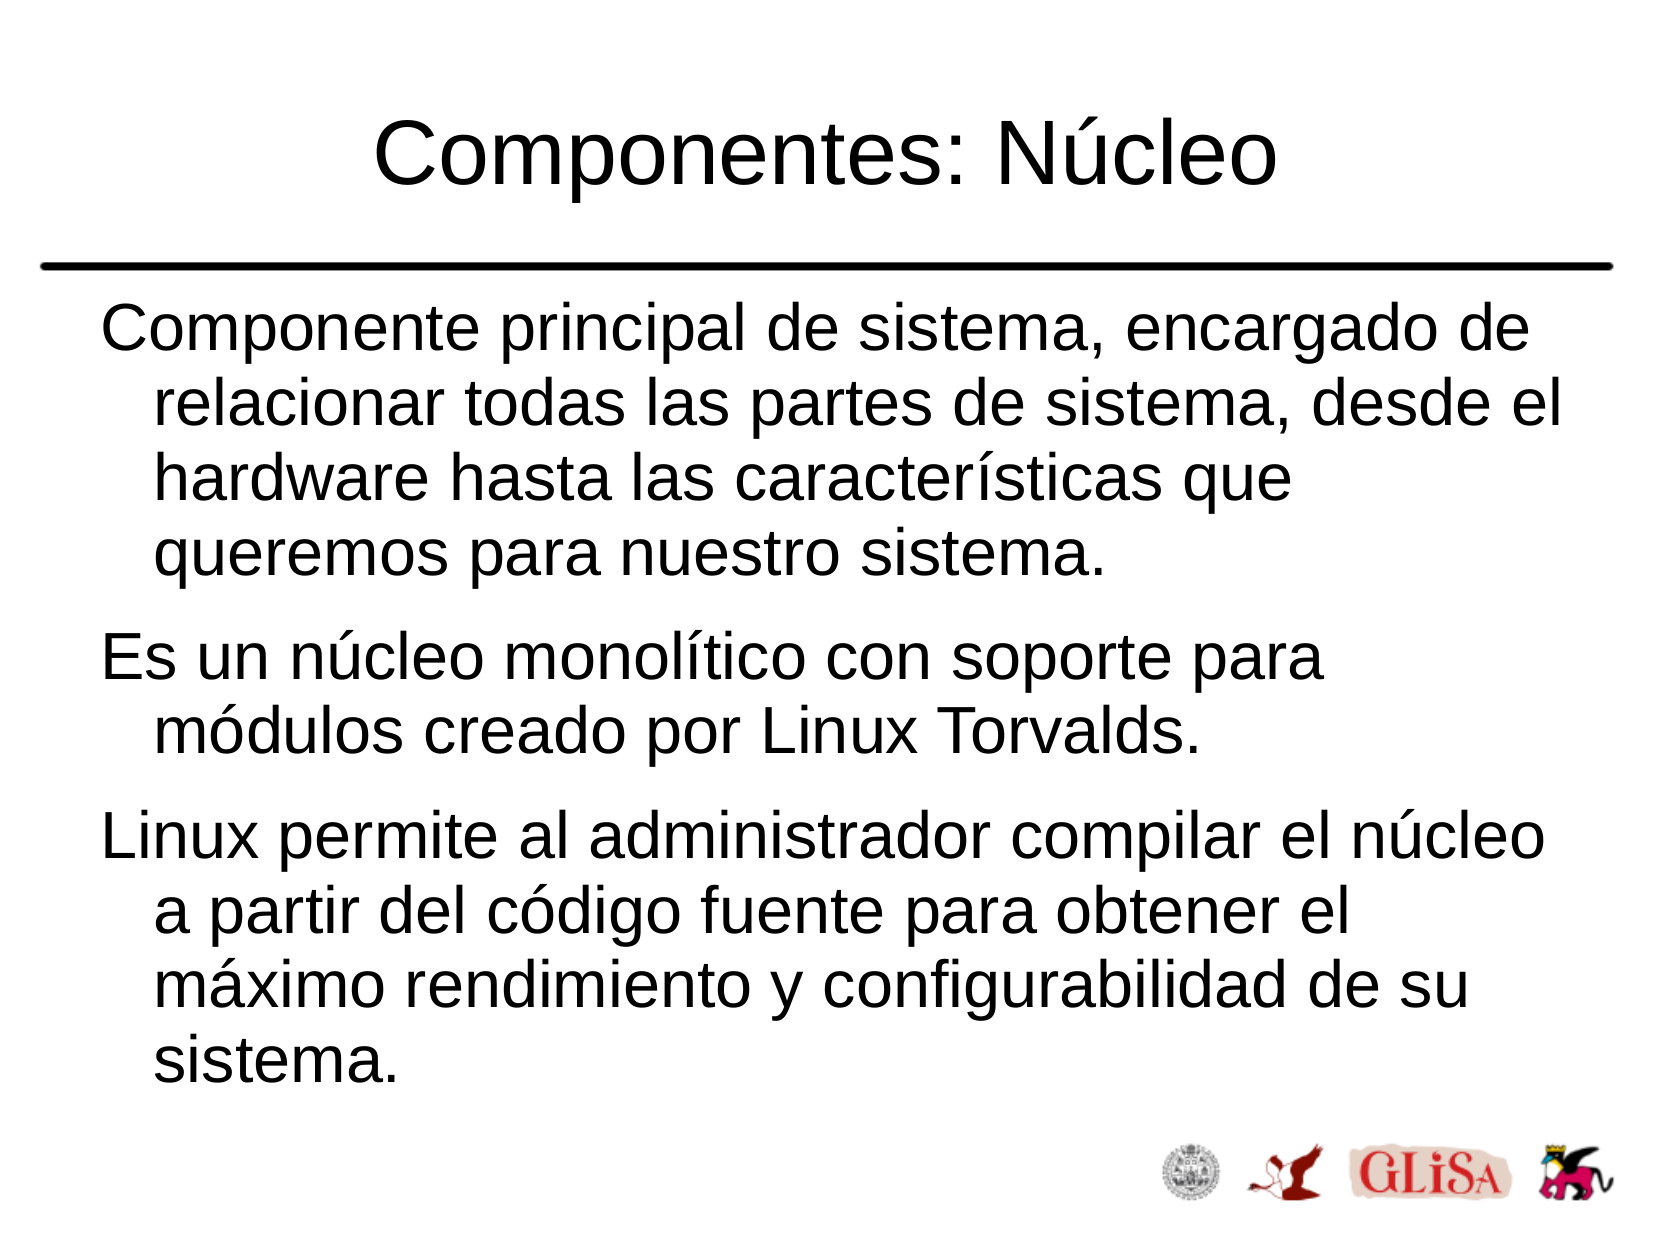

# Componentes: Núcleo
Componente principal de sistema, encargado de relacionar todas las partes de sistema, desde el hardware hasta las características que queremos para nuestro sistema.
Es un núcleo monolítico con soporte para módulos creado por Linux Torvalds.
Linux permite al administrador compilar el núcleo a partir del código fuente para obtener el máximo rendimiento y configurabilidad de su sistema.